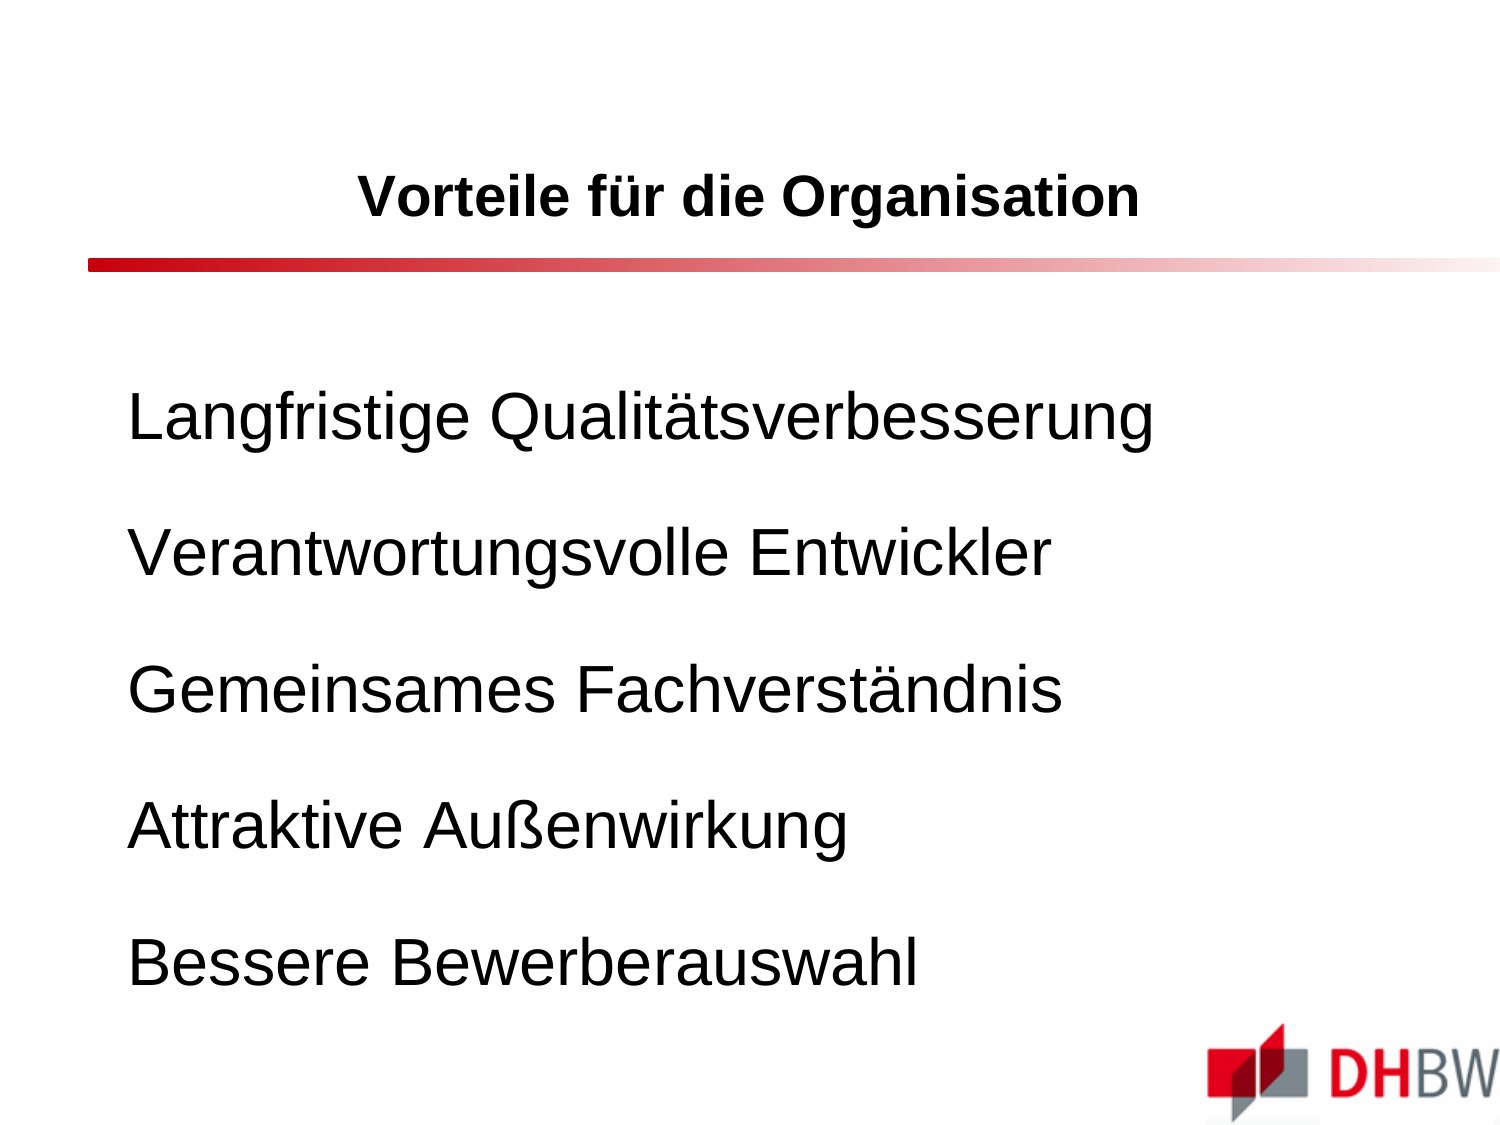

# Vorteile für die Organisation
Langfristige Qualitätsverbesserung
Verantwortungsvolle Entwickler
Gemeinsames Fachverständnis
Attraktive Außenwirkung
Bessere Bewerberauswahl